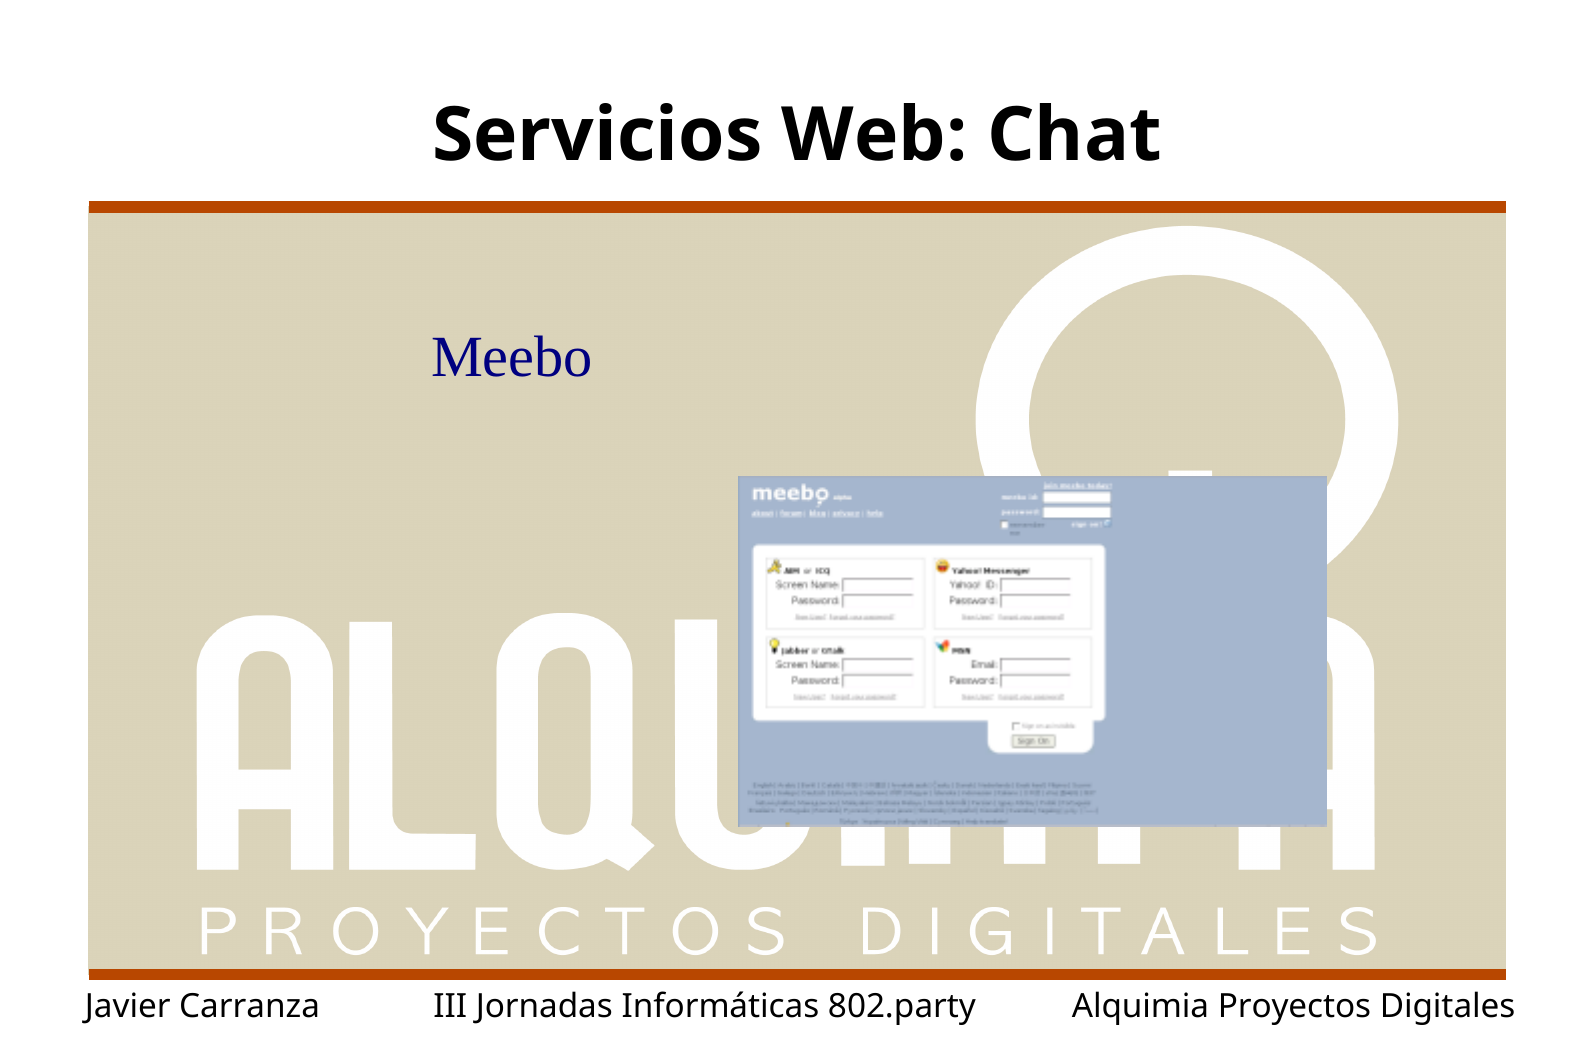

# Servicios Web: Chat
Meebo
 Javier Carranza III Jornadas Informáticas 802.party Alquimia Proyectos Digitales